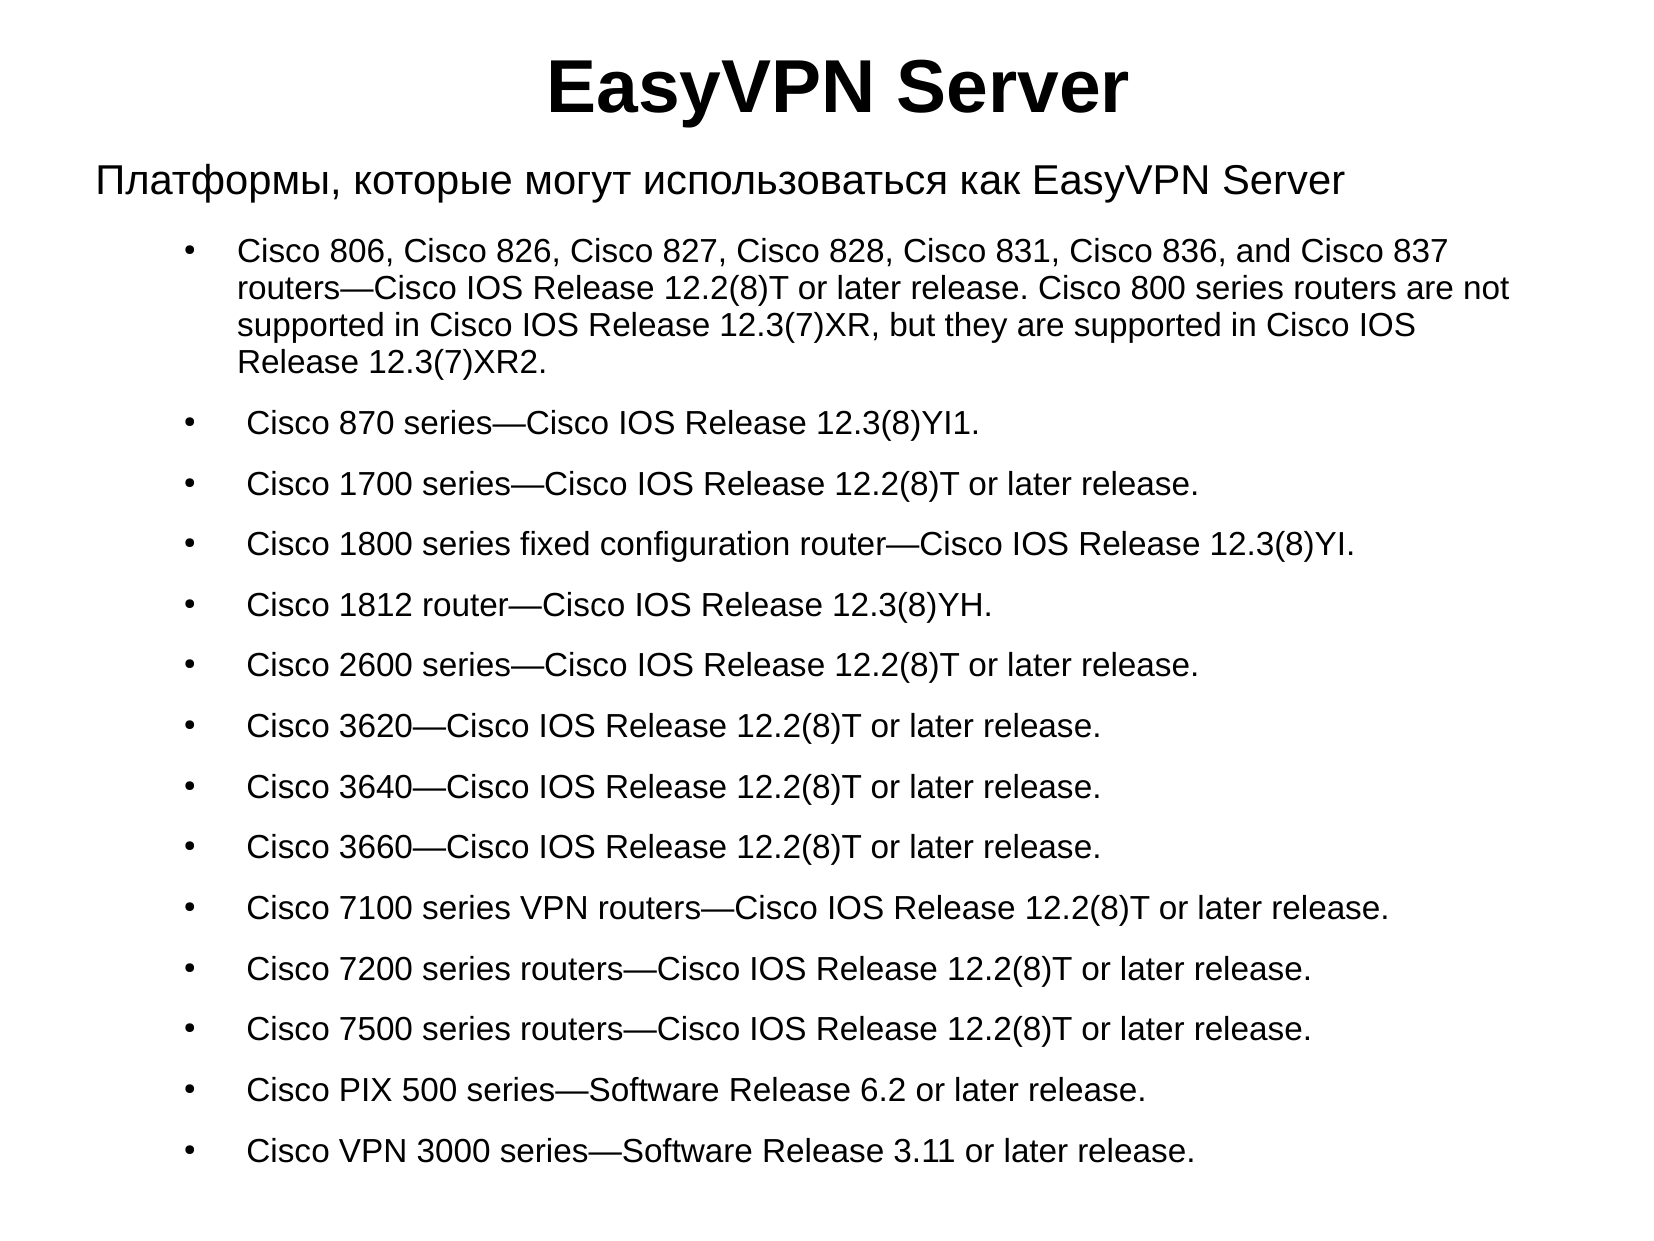

EasyVPN Server
# Платформы, которые могут использоваться как EasyVPN Server
Cisco 806, Cisco 826, Cisco 827, Cisco 828, Cisco 831, Cisco 836, and Cisco 837 routers—Cisco IOS Release 12.2(8)T or later release. Cisco 800 series routers are not supported in Cisco IOS Release 12.3(7)XR, but they are supported in Cisco IOS Release 12.3(7)XR2.
 Cisco 870 series—Cisco IOS Release 12.3(8)YI1.
 Cisco 1700 series—Cisco IOS Release 12.2(8)T or later release.
 Cisco 1800 series fixed configuration router—Cisco IOS Release 12.3(8)YI.
 Cisco 1812 router—Cisco IOS Release 12.3(8)YH.
 Cisco 2600 series—Cisco IOS Release 12.2(8)T or later release.
 Cisco 3620—Cisco IOS Release 12.2(8)T or later release.
 Cisco 3640—Cisco IOS Release 12.2(8)T or later release.
 Cisco 3660—Cisco IOS Release 12.2(8)T or later release.
 Cisco 7100 series VPN routers—Cisco IOS Release 12.2(8)T or later release.
 Cisco 7200 series routers—Cisco IOS Release 12.2(8)T or later release.
 Cisco 7500 series routers—Cisco IOS Release 12.2(8)T or later release.
 Cisco PIX 500 series—Software Release 6.2 or later release.
 Cisco VPN 3000 series—Software Release 3.11 or later release.